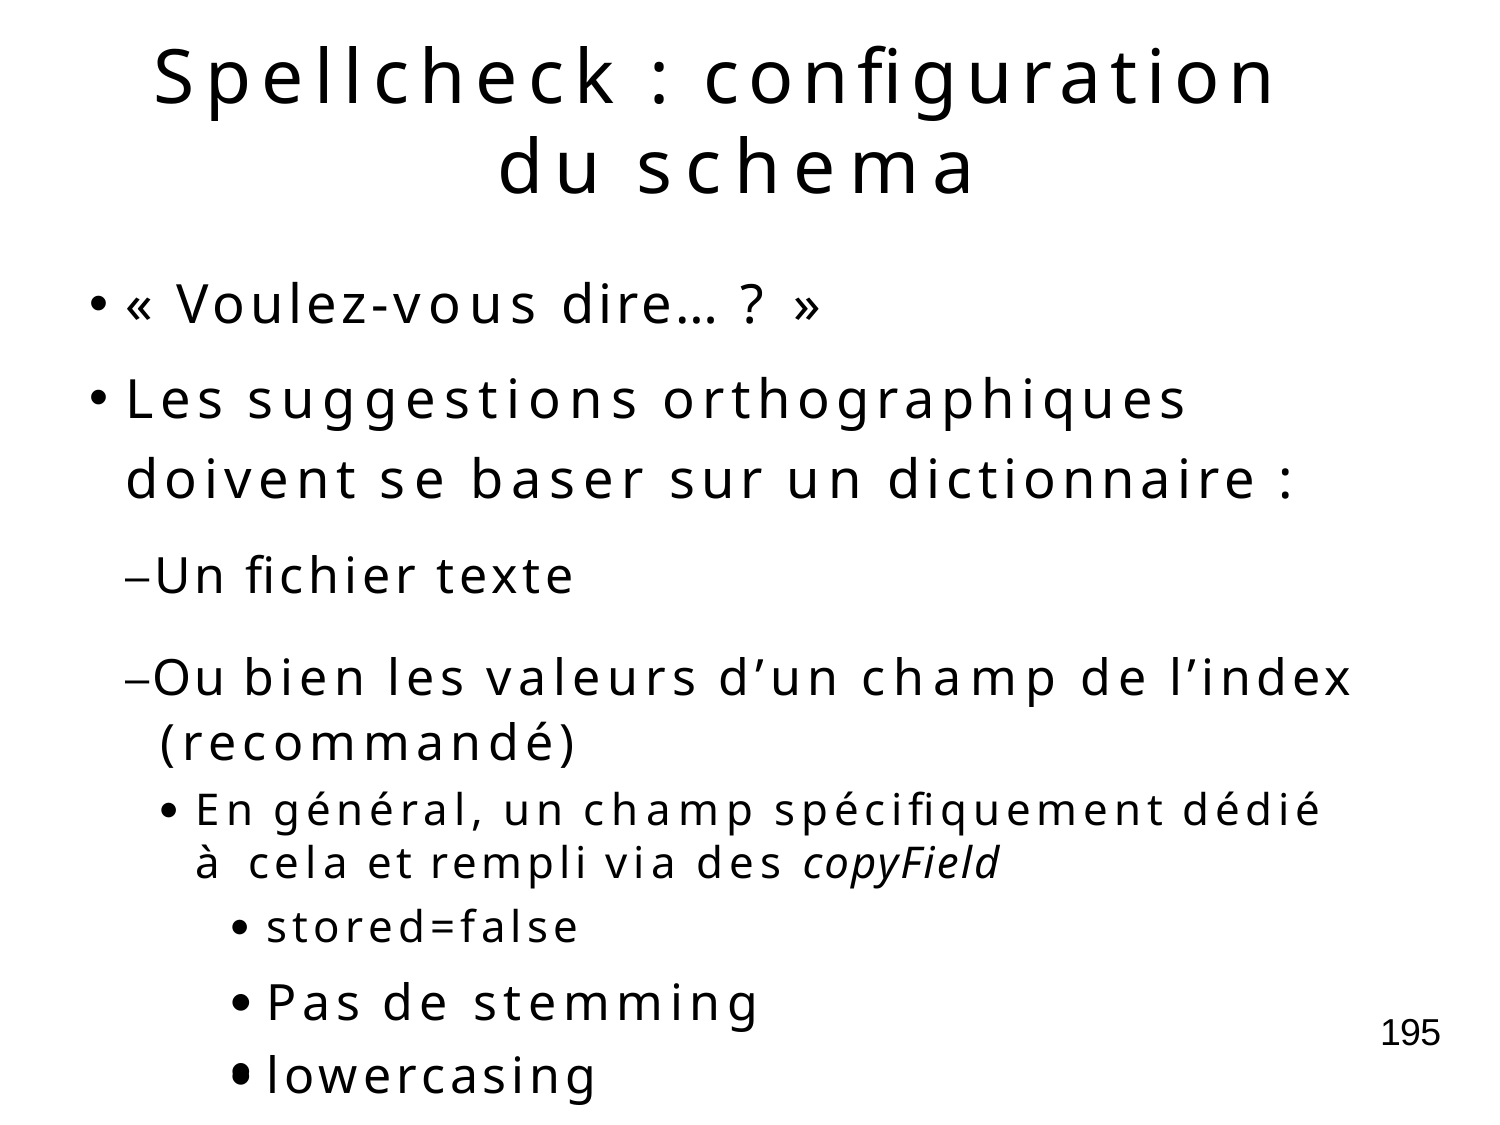

# Spellcheck : configuration du schema
« Voulez-vous dire… ? »
Les suggestions orthographiques 	doivent se baser sur un dictionnaire :
–Un fichier texte
–Ou bien les valeurs d’un champ de l’index (recommandé)
En général, un champ spécifiquement dédié à cela et rempli via des copyField
stored=false
Pas de stemming
lowercasing
195
●